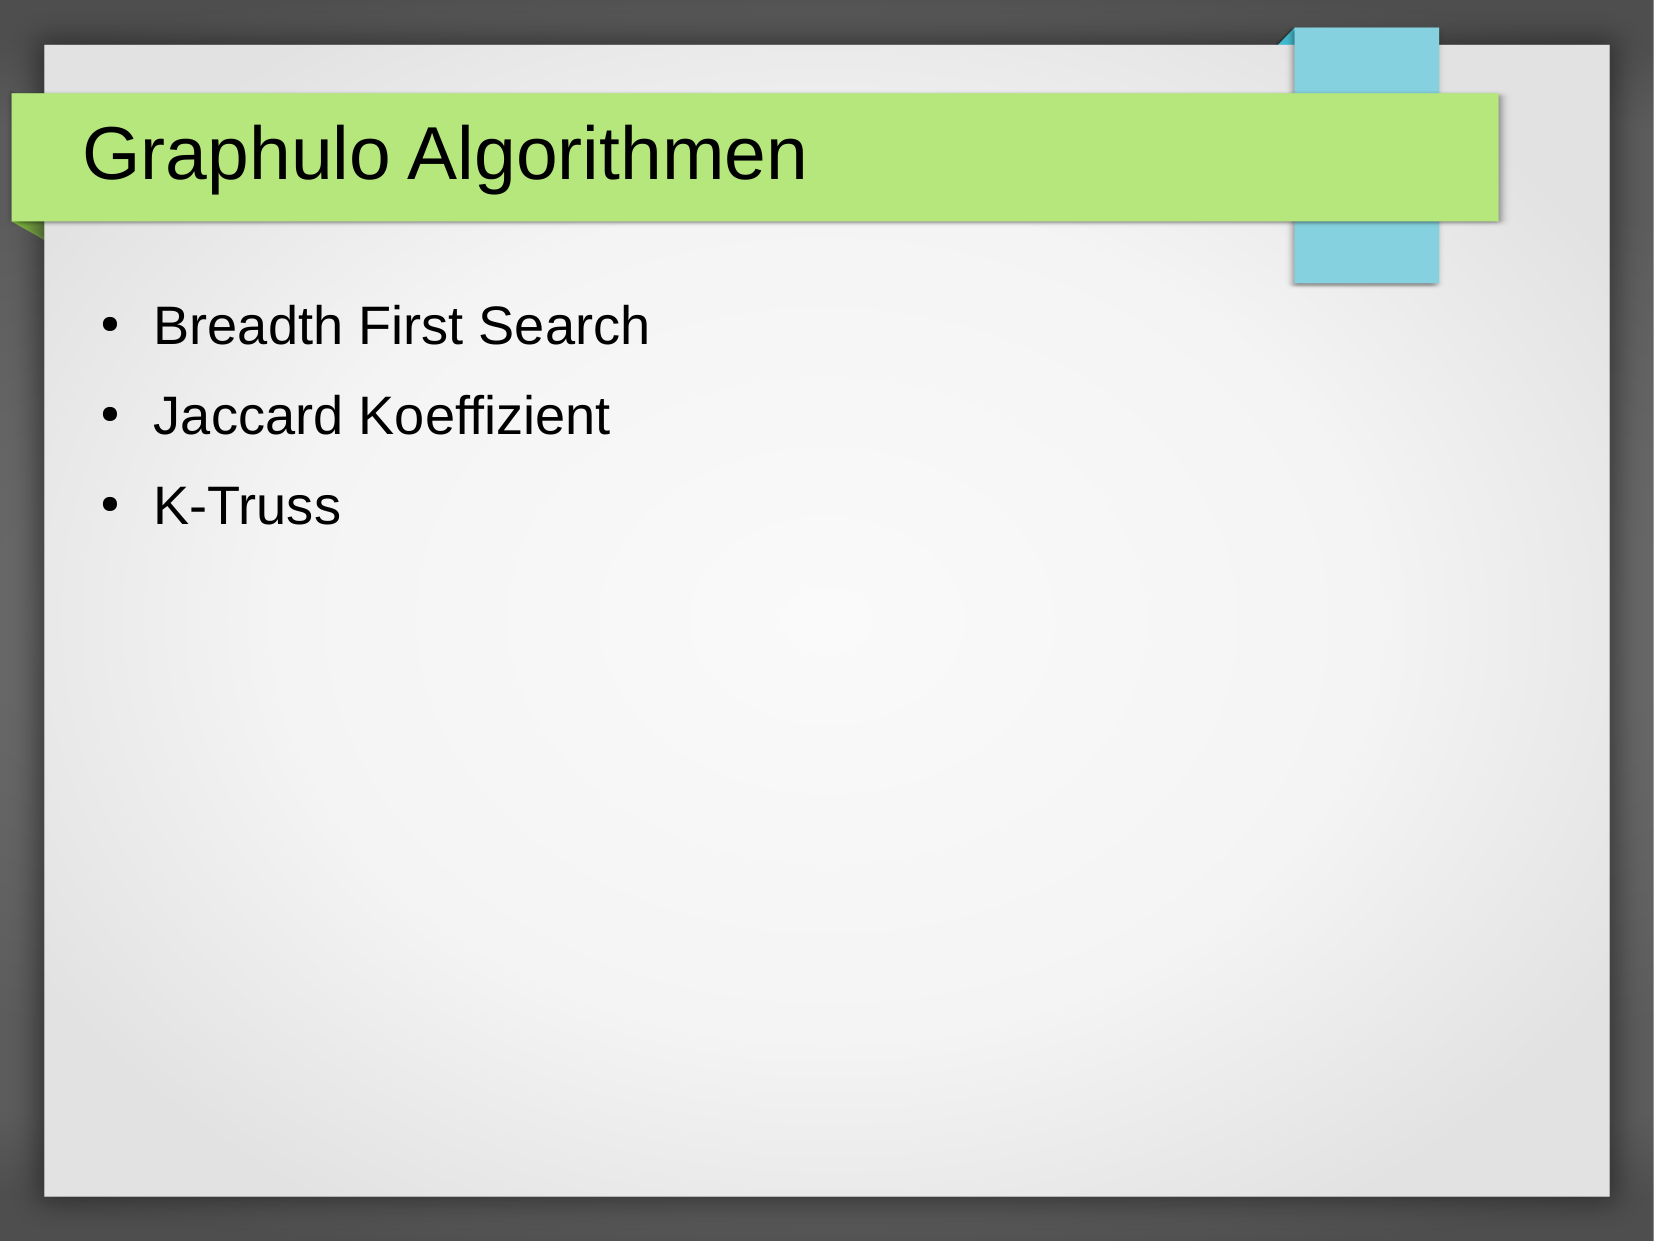

# Graphulo Algorithmen
Breadth First Search
Jaccard Koeffizient
K-Truss